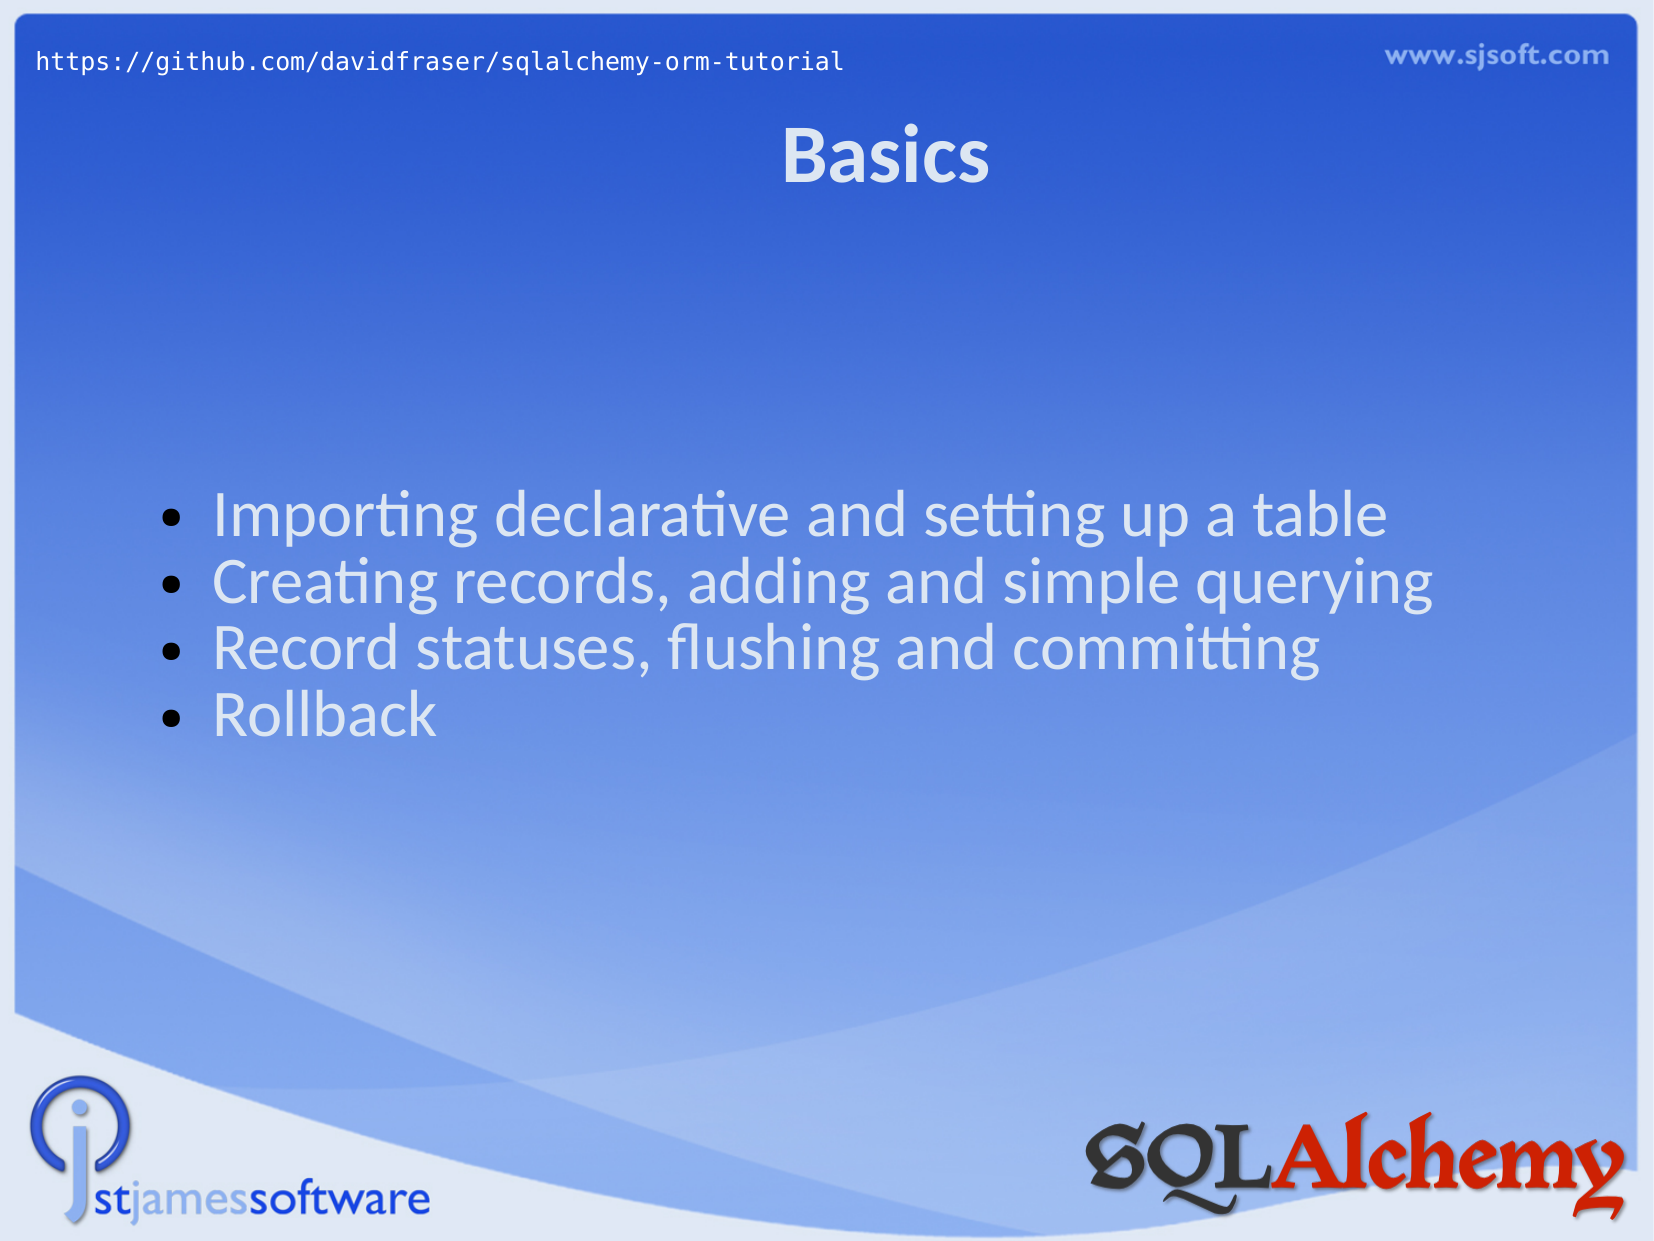

# Basics
Importing declarative and setting up a table
Creating records, adding and simple querying
Record statuses, flushing and committing
Rollback